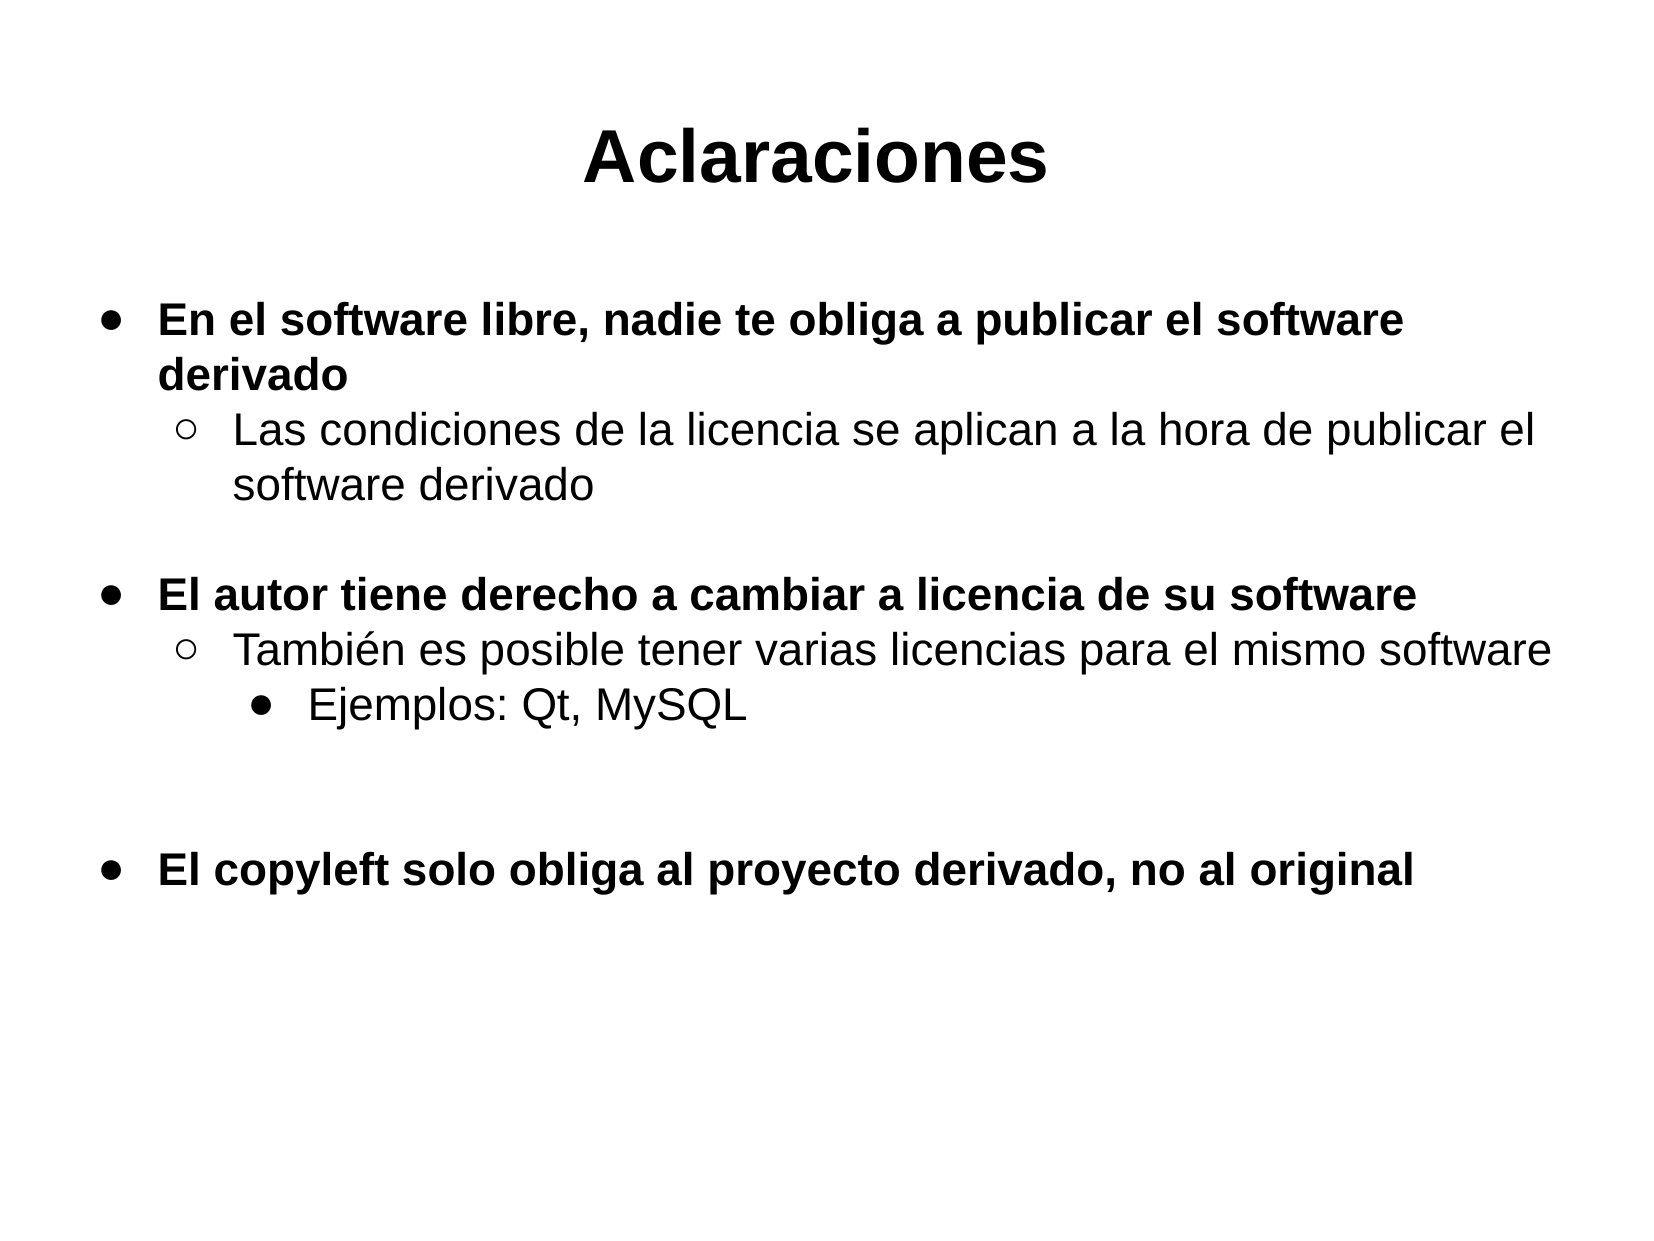

Aclaraciones
En el software libre, nadie te obliga a publicar el software derivado
Las condiciones de la licencia se aplican a la hora de publicar el software derivado
El autor tiene derecho a cambiar a licencia de su software
También es posible tener varias licencias para el mismo software
Ejemplos: Qt, MySQL
El copyleft solo obliga al proyecto derivado, no al original